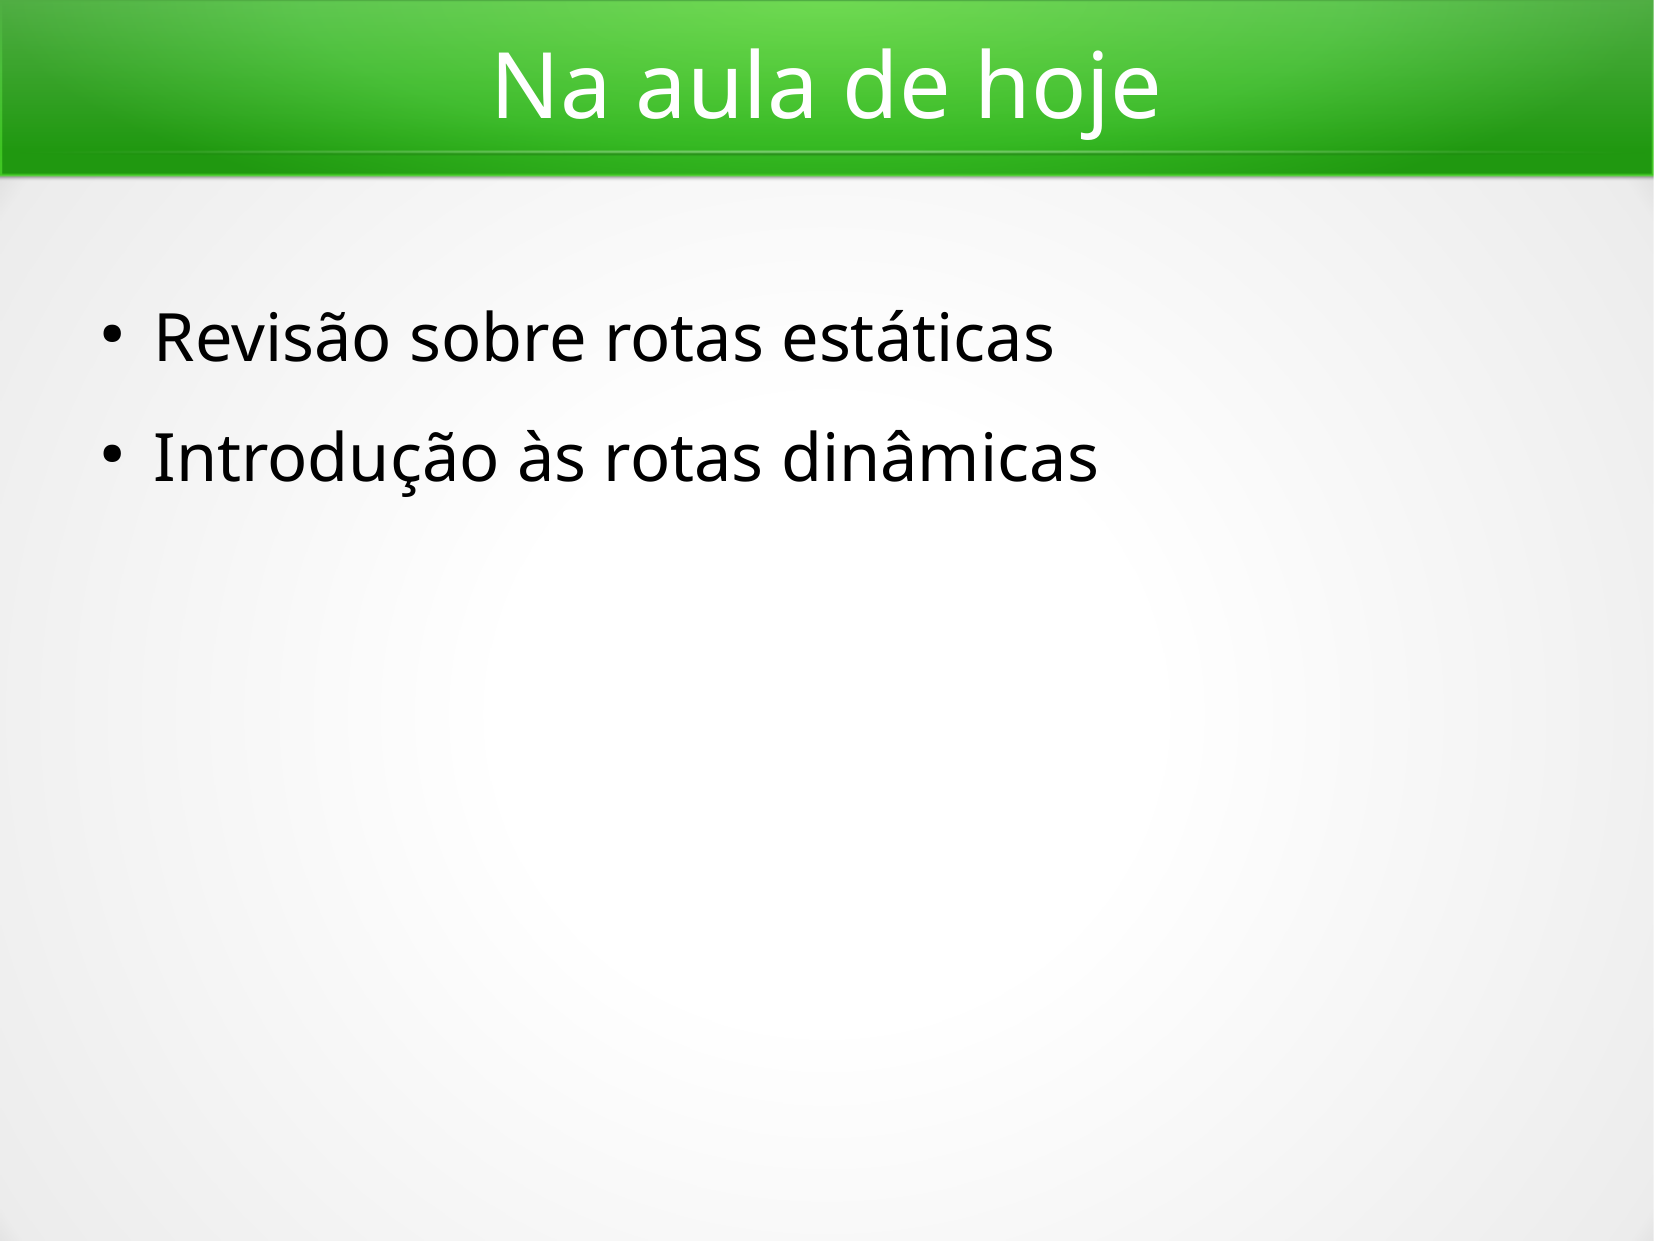

# Na aula de hoje
Revisão sobre rotas estáticas
Introdução às rotas dinâmicas